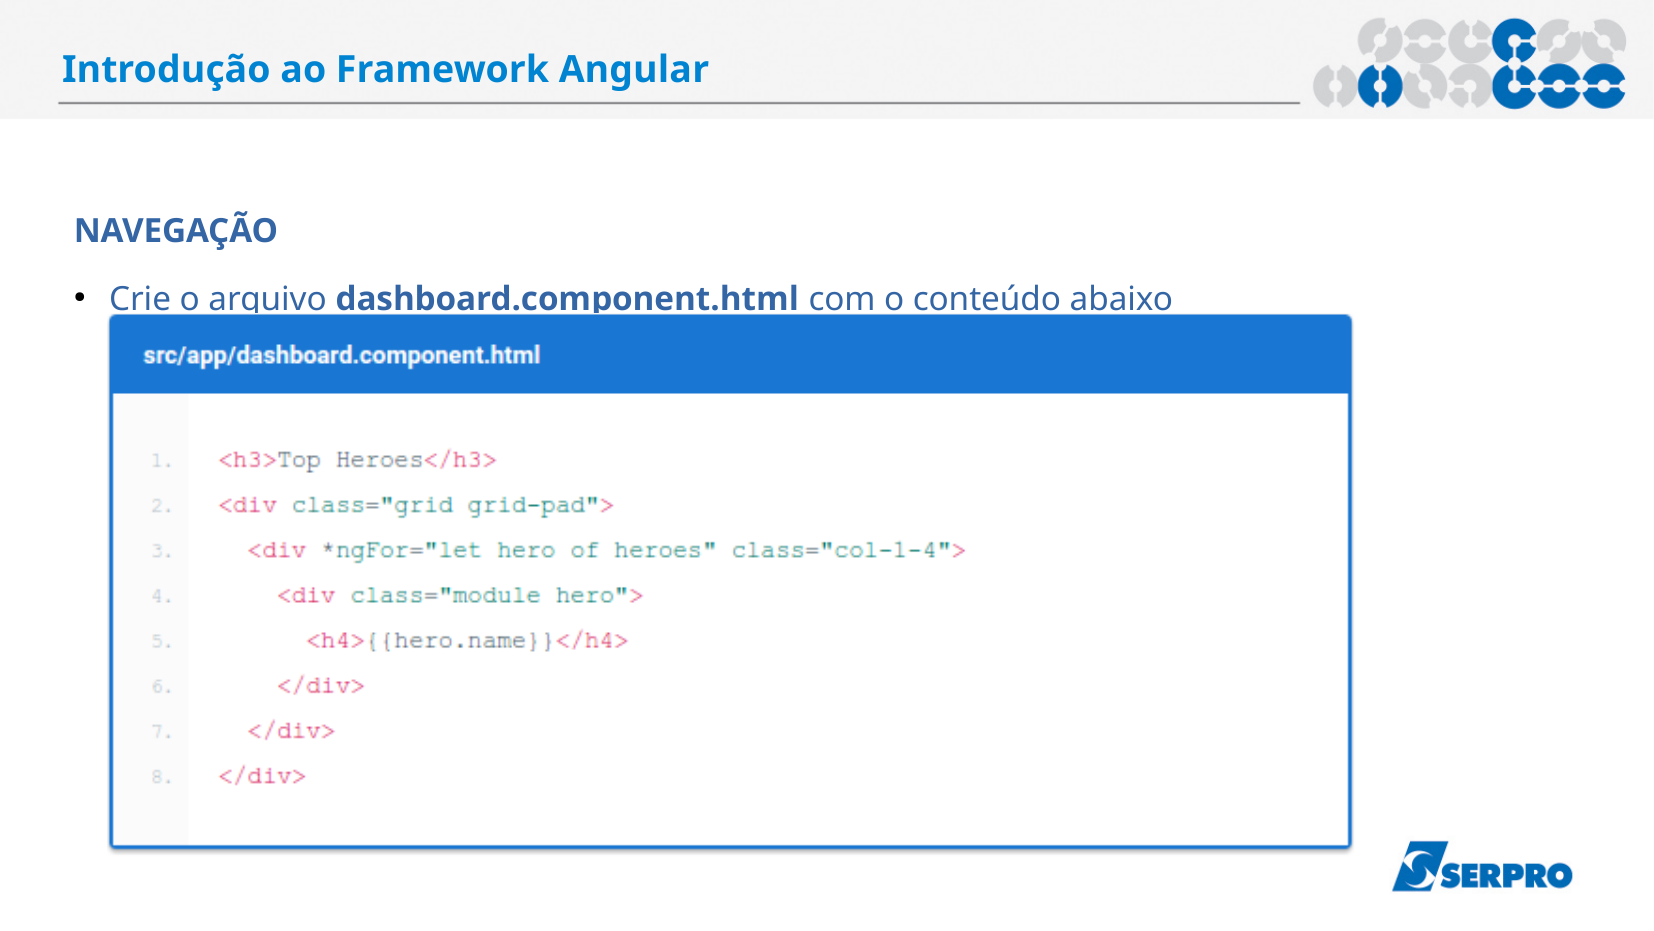

Introdução ao Framework Angular
NAVEGAÇÃO
Crie o arquivo dashboard.component.html com o conteúdo abaixo